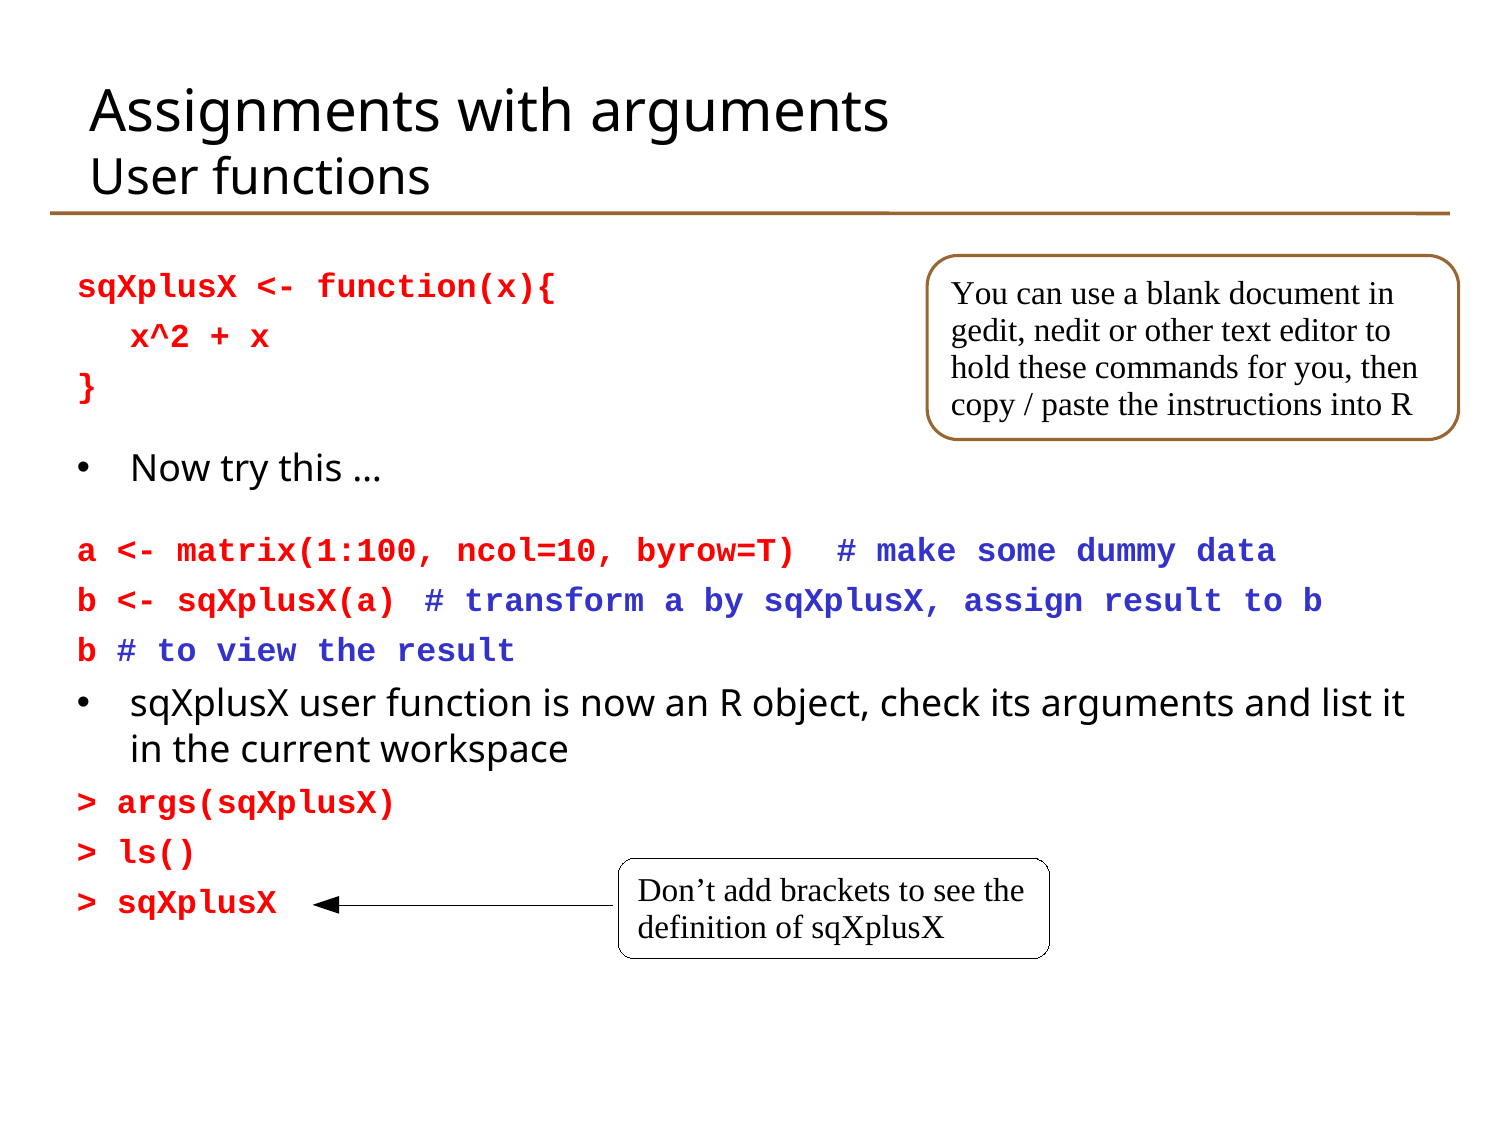

Assignments with arguments
User functions
You can use a blank document in gedit, nedit or other text editor to hold these commands for you, then copy / paste the instructions into R
sqXplusX <- function(x){
	x^2 + x
}
Now try this …
a <- matrix(1:100, ncol=10, byrow=T)‏ # make some dummy data
b <- sqXplusX(a)‏	# transform a by sqXplusX, assign result to b
b # to view the result
sqXplusX user function is now an R object, check its arguments and list it in the current workspace
> args(sqXplusX)‏
> ls()‏
> sqXplusX
Don’t add brackets to see the
definition of sqXplusX